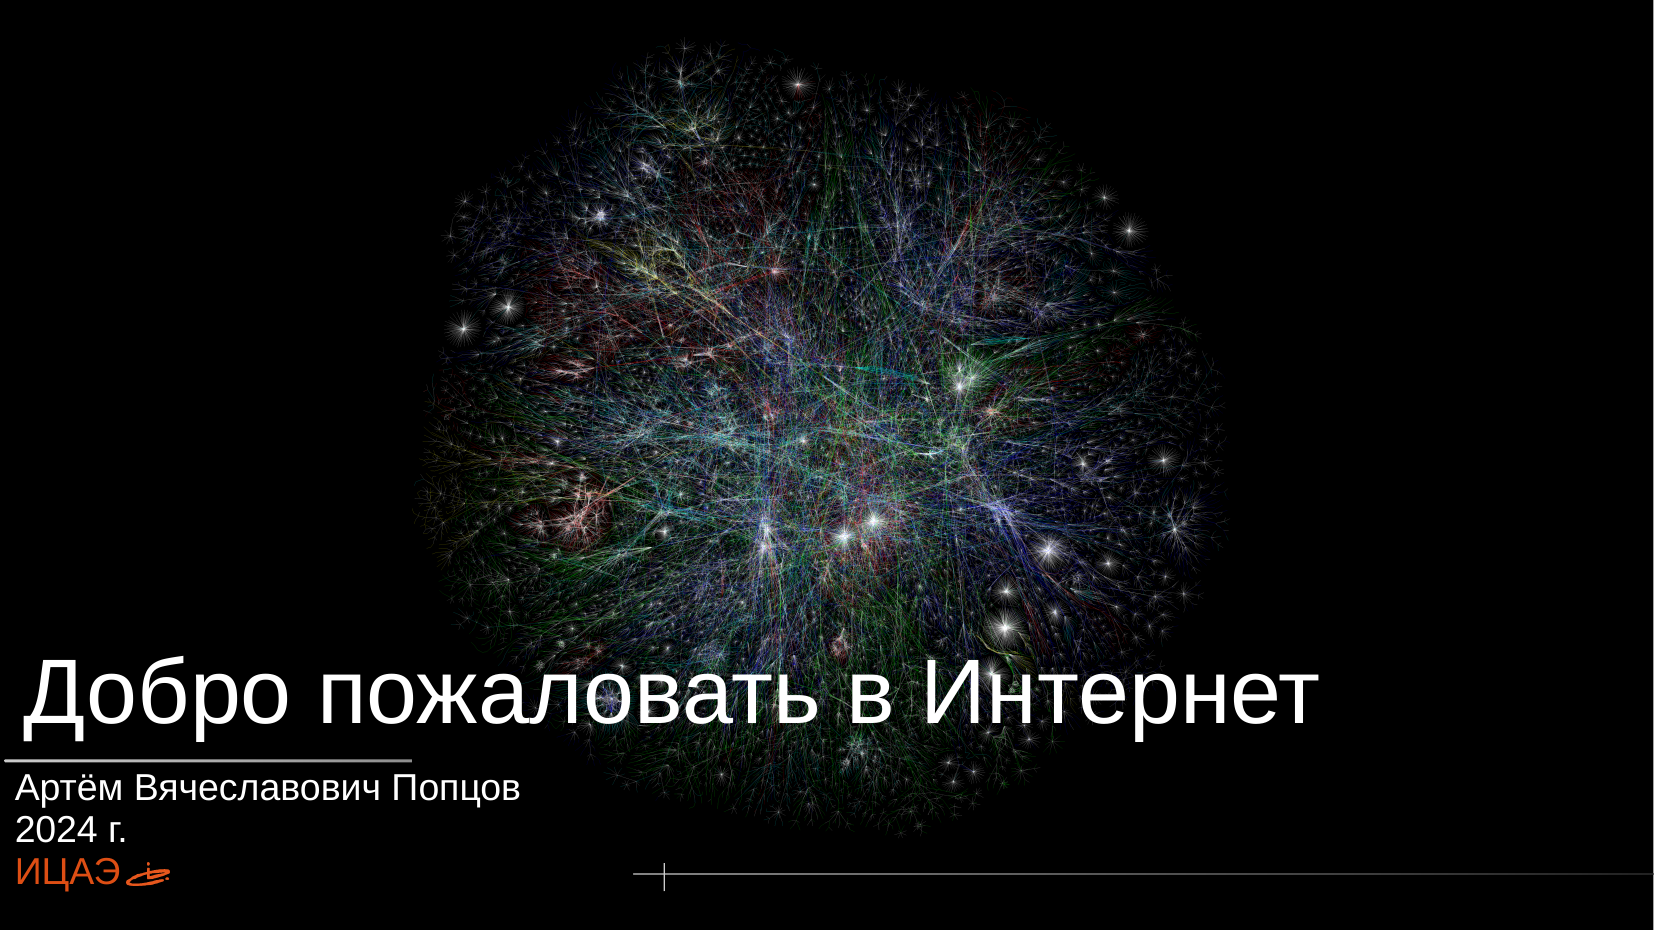

# Добро пожаловать в Интернет
Артём Вячеславович Попцов
2024 г.
ИЦАЭ